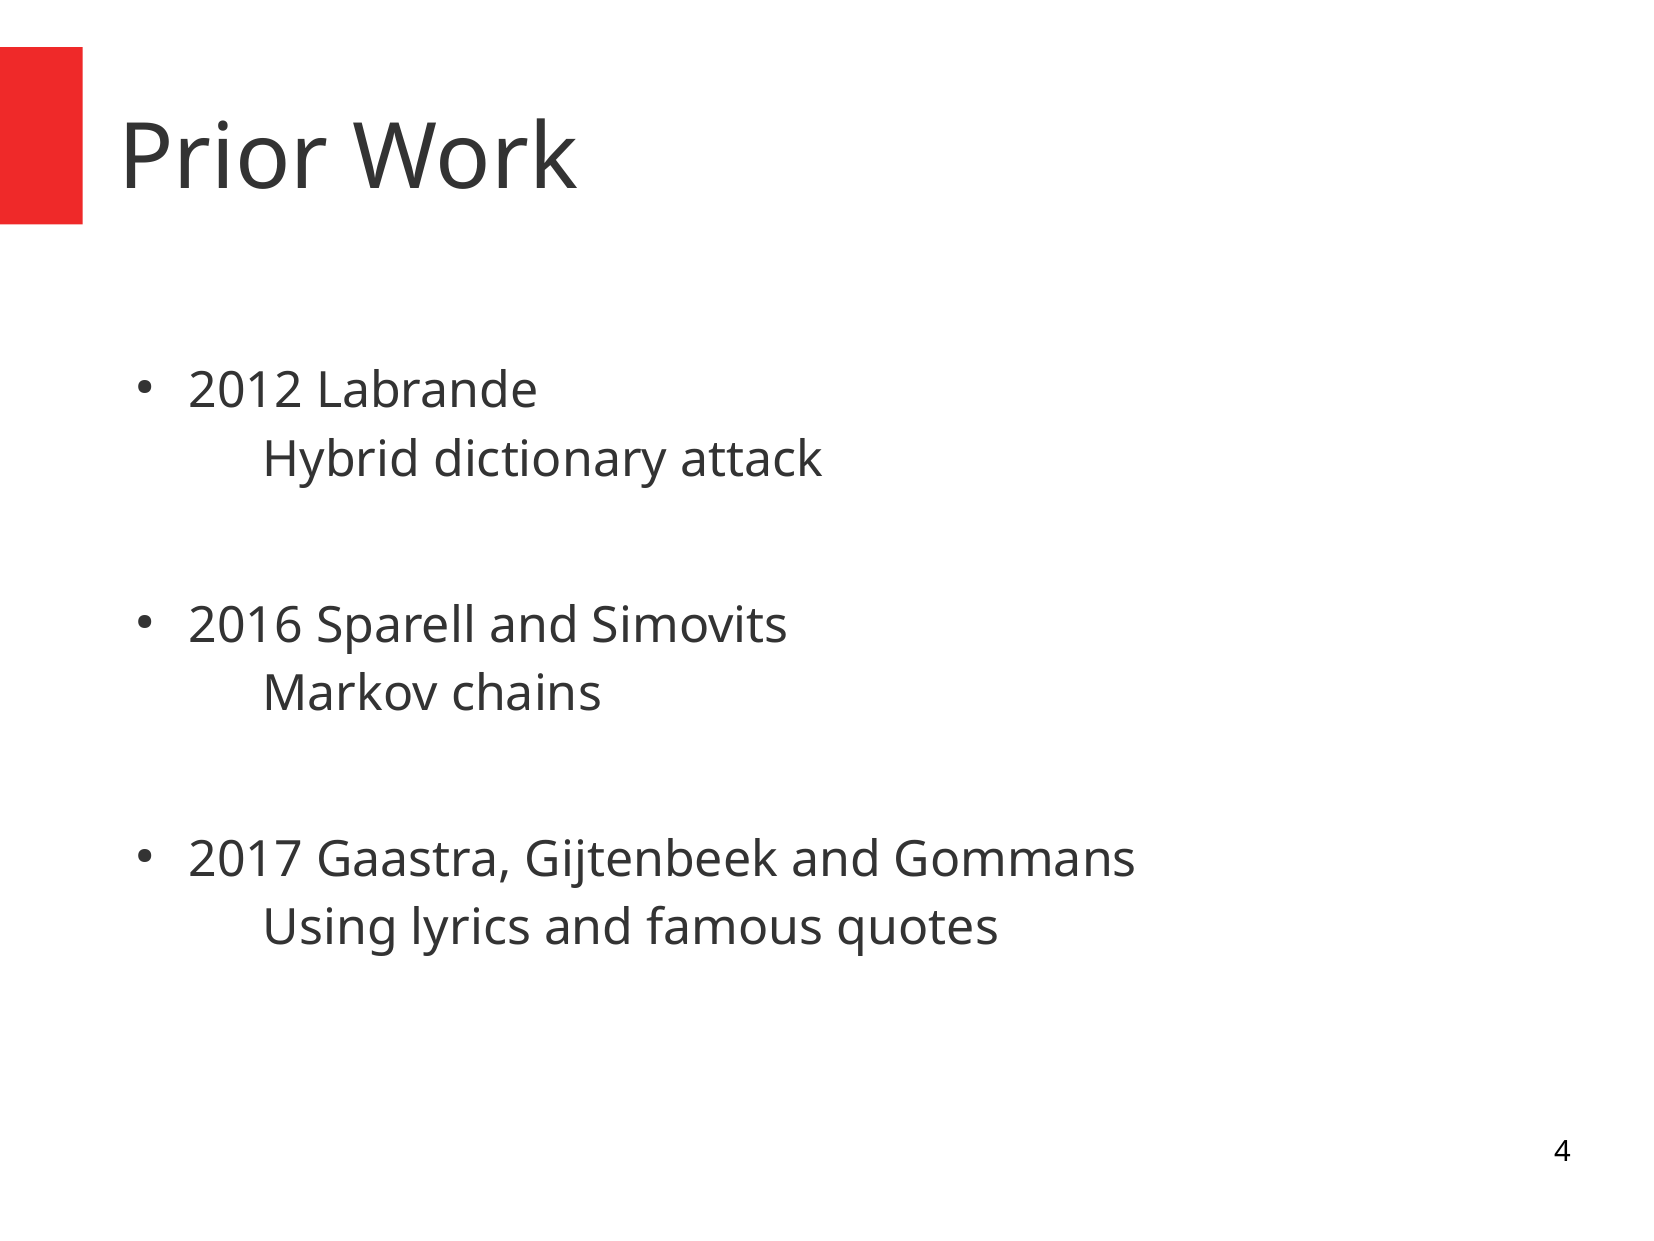

# Prior Work
2012 Labrande
	Hybrid dictionary attack
2016 Sparell and Simovits
	Markov chains
2017 Gaastra, Gijtenbeek and Gommans
	Using lyrics and famous quotes
4